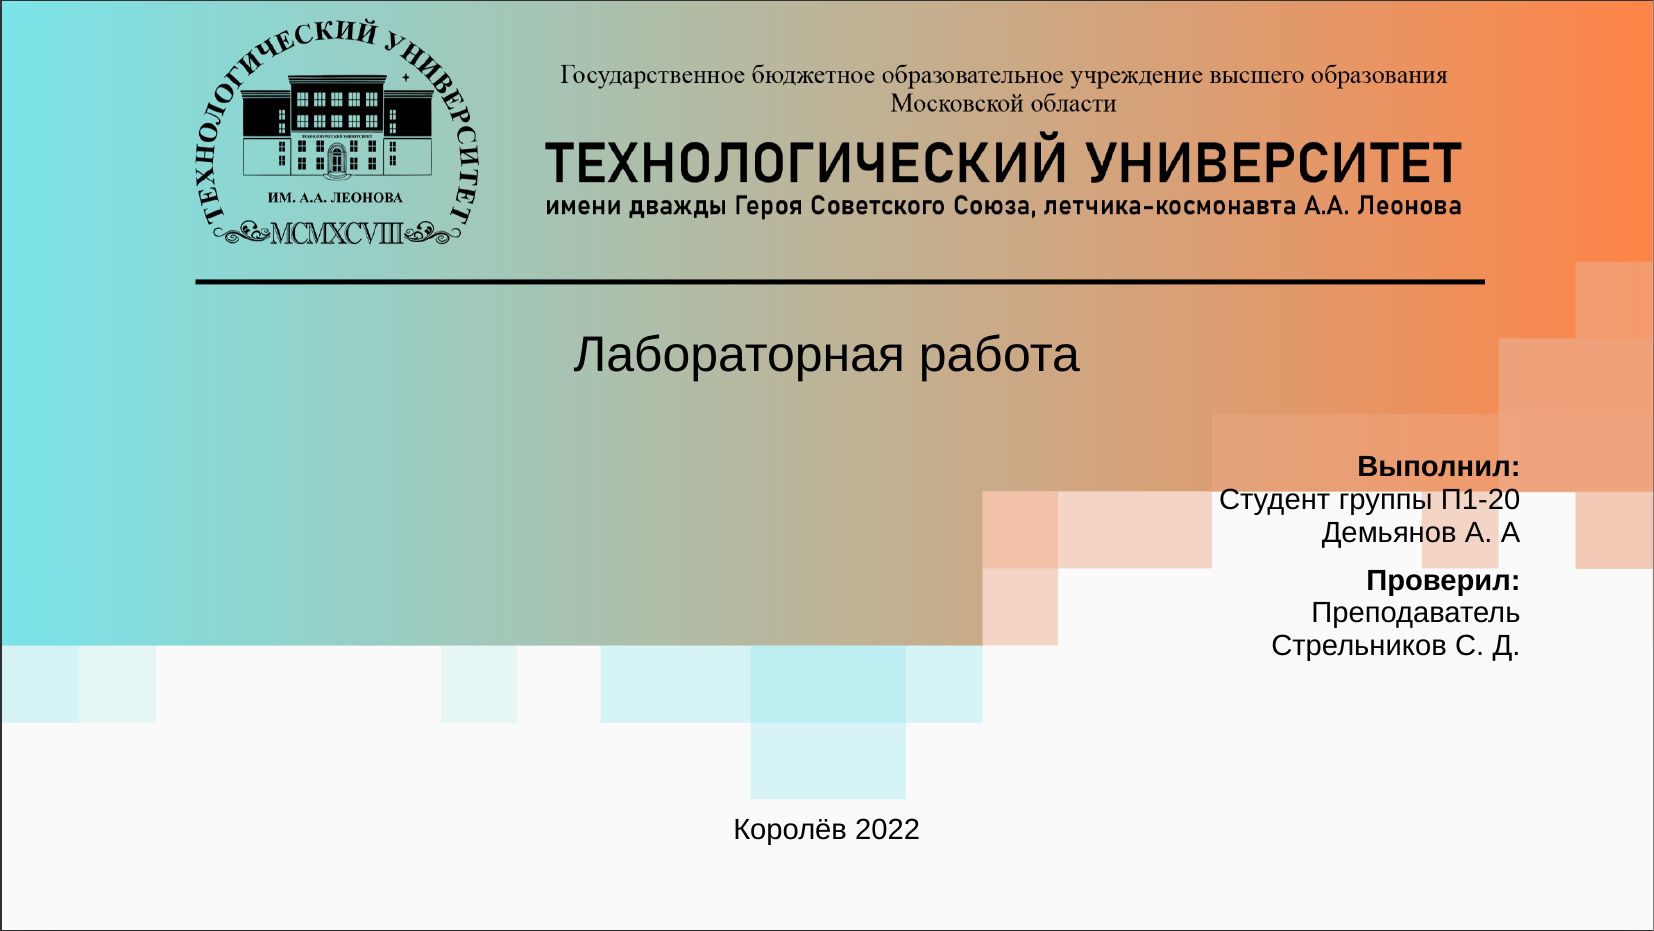

# Лабораторная работа
Выполнил:
Студент группы П1-20
Демьянов А. А
Проверил:
Преподаватель
Стрельников С. Д.
Королёв 2022